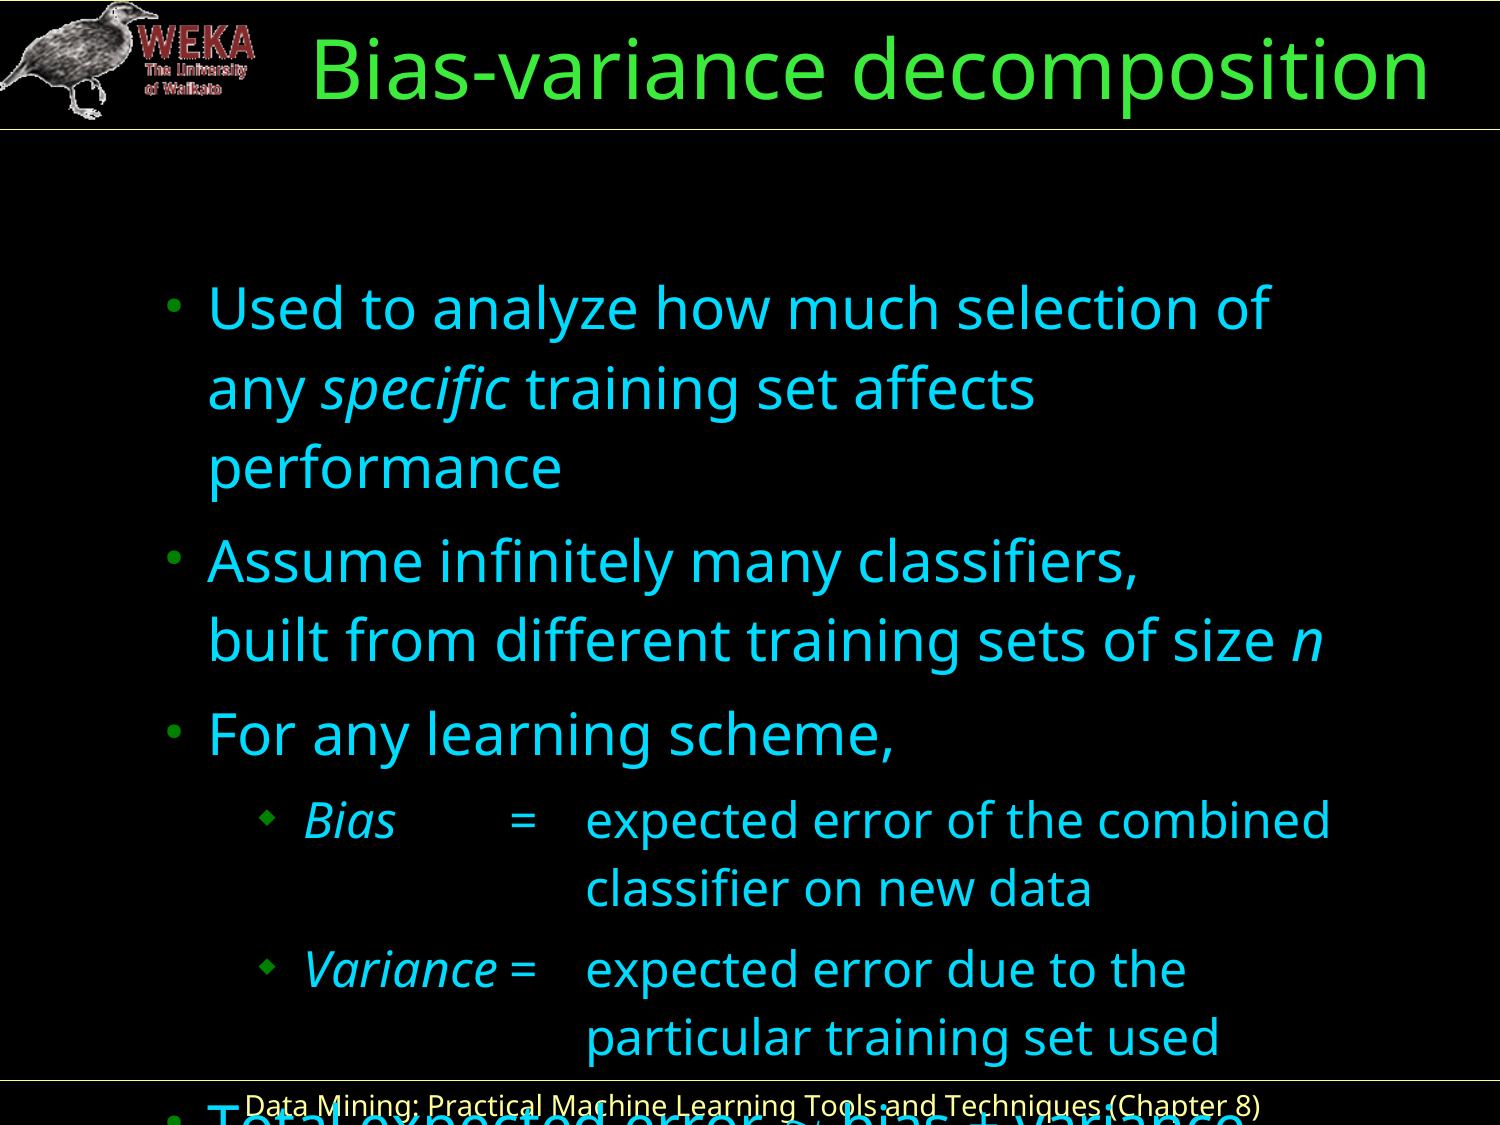

# Bias-variance decomposition
Used to analyze how much selection of any specific training set affects performance
Assume infinitely many classifiers,
built from different training sets of size n
For any learning scheme,
Bias	=	expected error of the combined
		classifier on new data
Variance	=	expected error due to the
		particular training set used
Total expected error  bias + variance
Data Mining: Practical Machine Learning Tools and Techniques (Chapter 8)